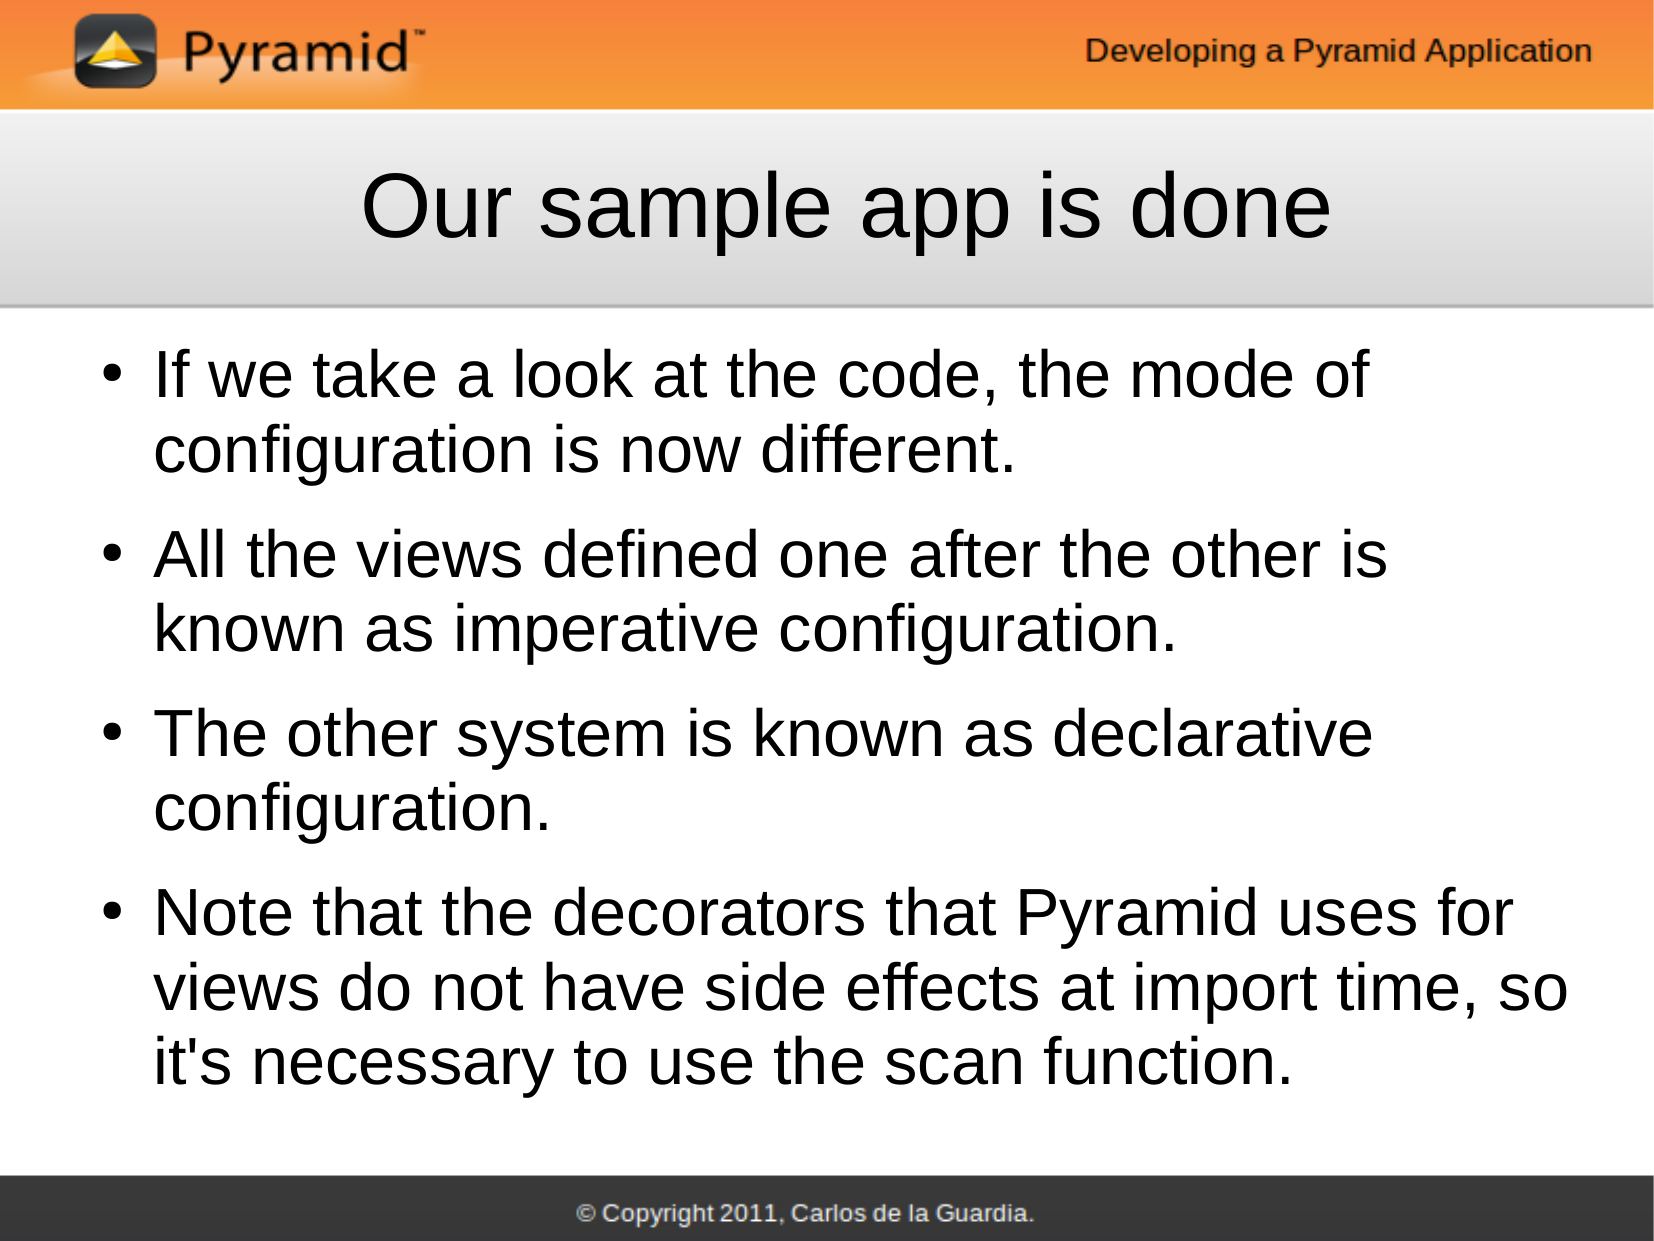

# Our sample app is done
If we take a look at the code, the mode of configuration is now different.
All the views defined one after the other is known as imperative configuration.
The other system is known as declarative configuration.
Note that the decorators that Pyramid uses for views do not have side effects at import time, so it's necessary to use the scan function.